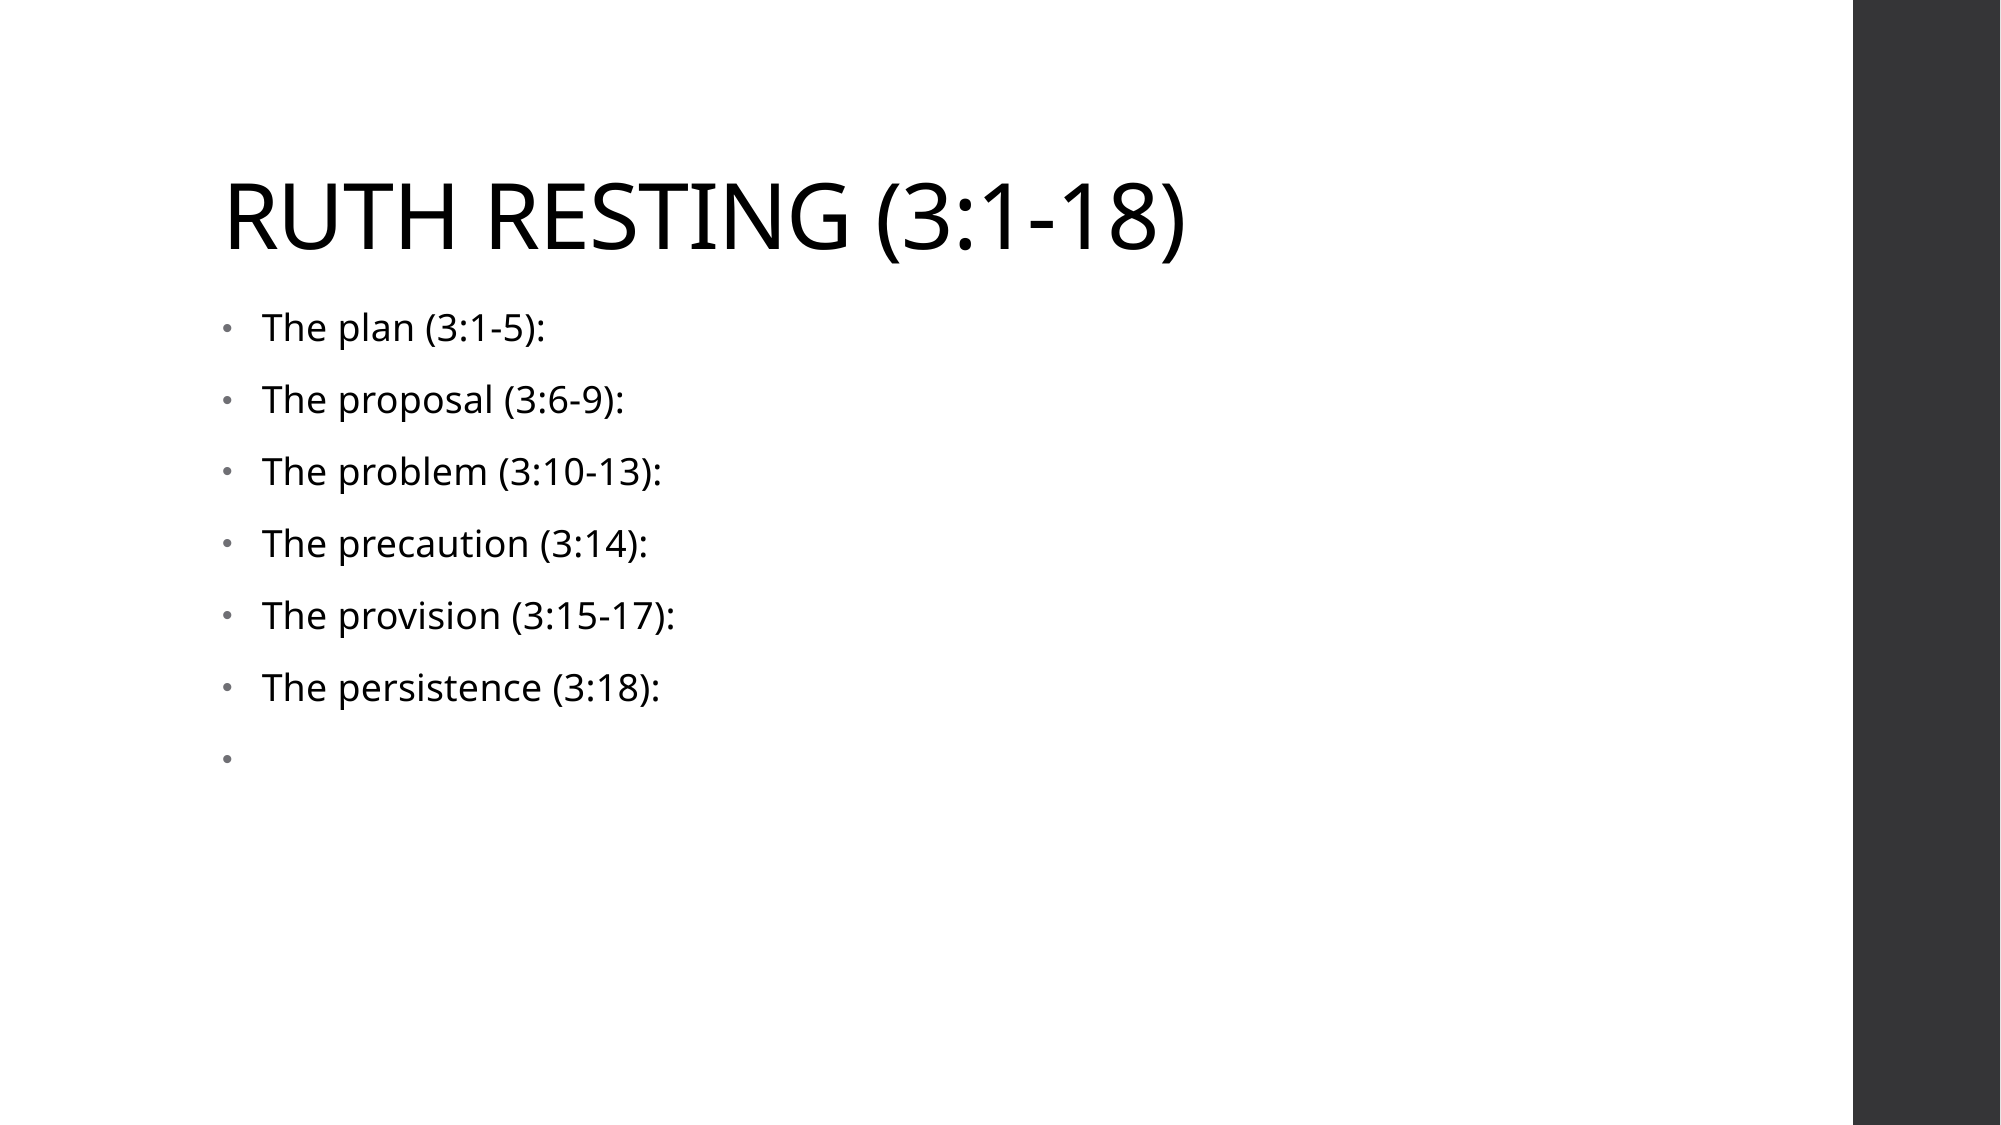

# RUTH RESTING (3:1-18)
 The plan (3:1-5):
 The proposal (3:6-9):
 The problem (3:10-13):
 The precaution (3:14):
 The provision (3:15-17):
 The persistence (3:18):